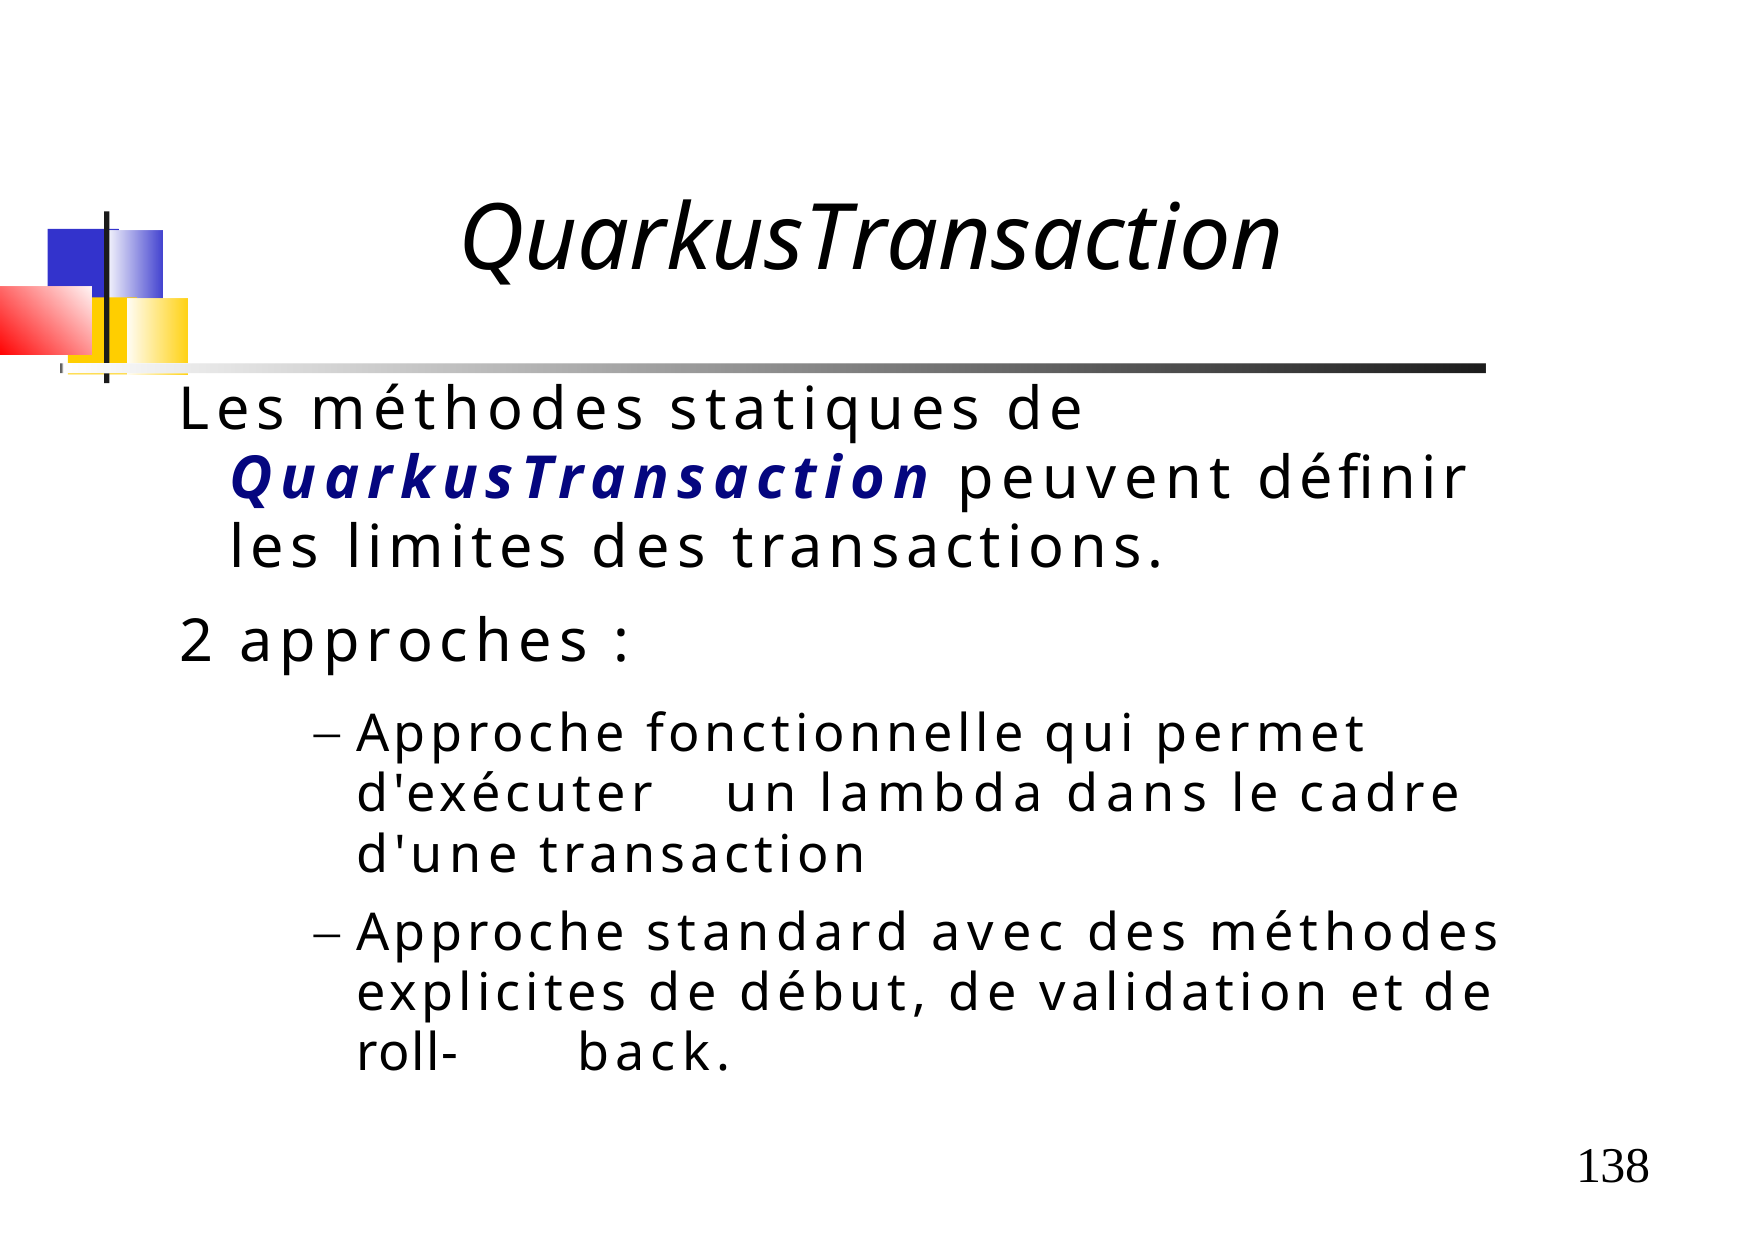

# QuarkusTransaction
Les méthodes statiques de QuarkusTransaction peuvent définir les limites des transactions.
2 approches :
Approche fonctionnelle qui permet d'exécuter 	un lambda dans le cadre d'une transaction
Approche standard avec des méthodes 	explicites de début, de validation et de roll- 	back.
138